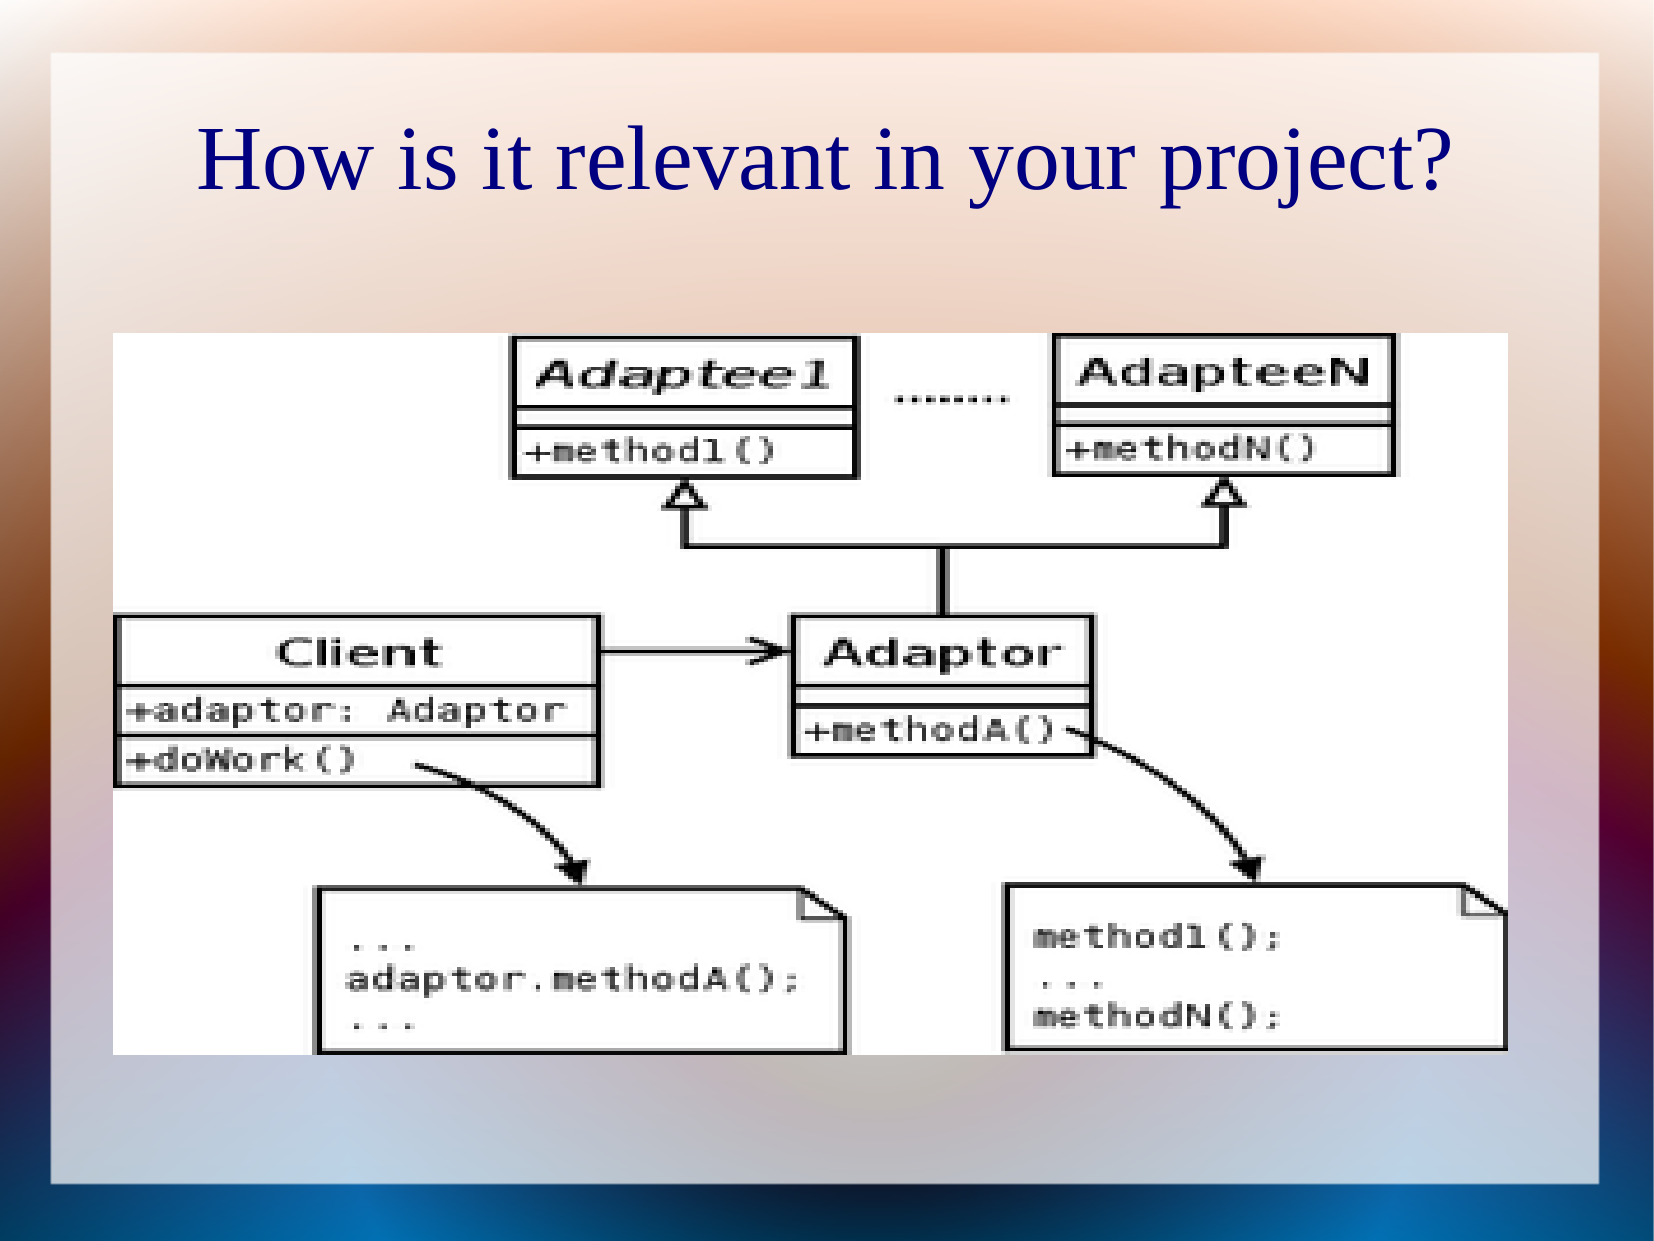

# How is it relevant in your project?